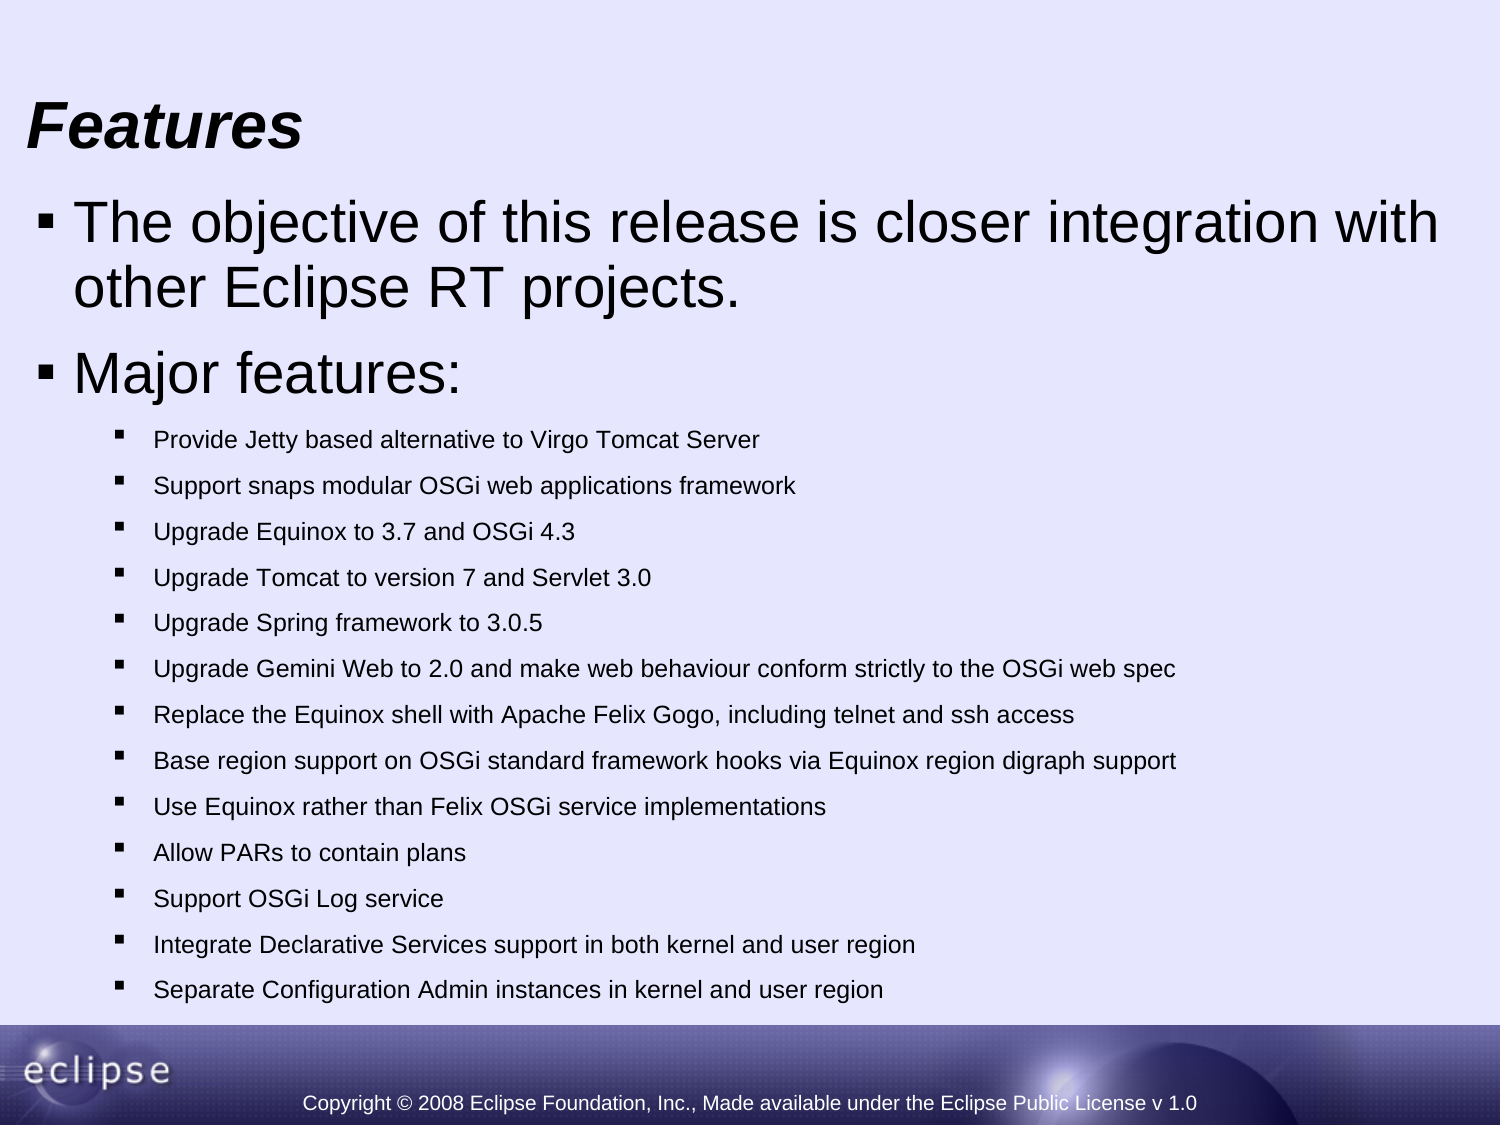

# Features
The objective of this release is closer integration with other Eclipse RT projects.
Major features:
Provide Jetty based alternative to Virgo Tomcat Server
Support snaps modular OSGi web applications framework
Upgrade Equinox to 3.7 and OSGi 4.3
Upgrade Tomcat to version 7 and Servlet 3.0
Upgrade Spring framework to 3.0.5
Upgrade Gemini Web to 2.0 and make web behaviour conform strictly to the OSGi web spec
Replace the Equinox shell with Apache Felix Gogo, including telnet and ssh access
Base region support on OSGi standard framework hooks via Equinox region digraph support
Use Equinox rather than Felix OSGi service implementations
Allow PARs to contain plans
Support OSGi Log service
Integrate Declarative Services support in both kernel and user region
Separate Configuration Admin instances in kernel and user region